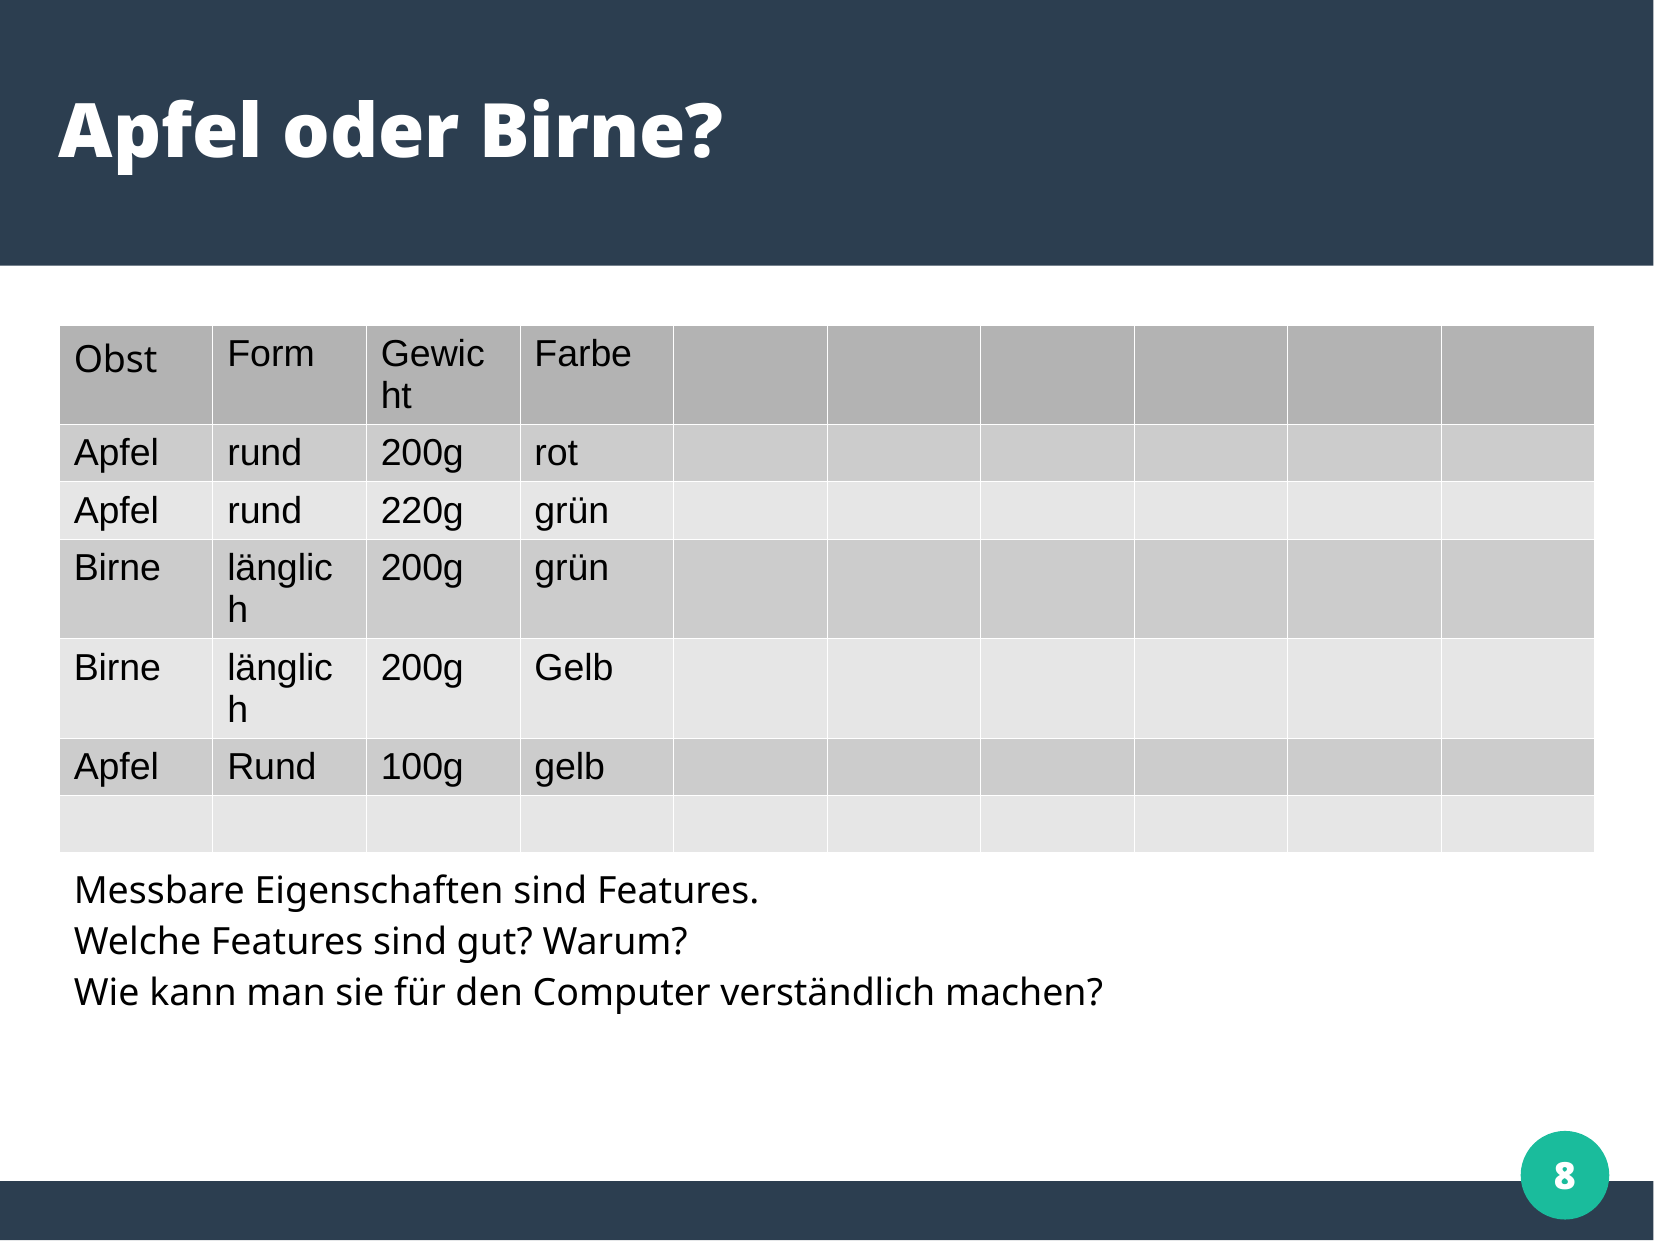

# Apfel oder Birne?
| Obst | Form | Gewic ht | Farbe | | | | | | |
| --- | --- | --- | --- | --- | --- | --- | --- | --- | --- |
| Apfel | rund | 200g | rot | | | | | | |
| Apfel | rund | 220g | grün | | | | | | |
| Birne | länglich | 200g | grün | | | | | | |
| Birne | länglich | 200g | Gelb | | | | | | |
| Apfel | Rund | 100g | gelb | | | | | | |
| | | | | | | | | | |
Messbare Eigenschaften sind Features.
Welche Features sind gut? Warum?
Wie kann man sie für den Computer verständlich machen?
8